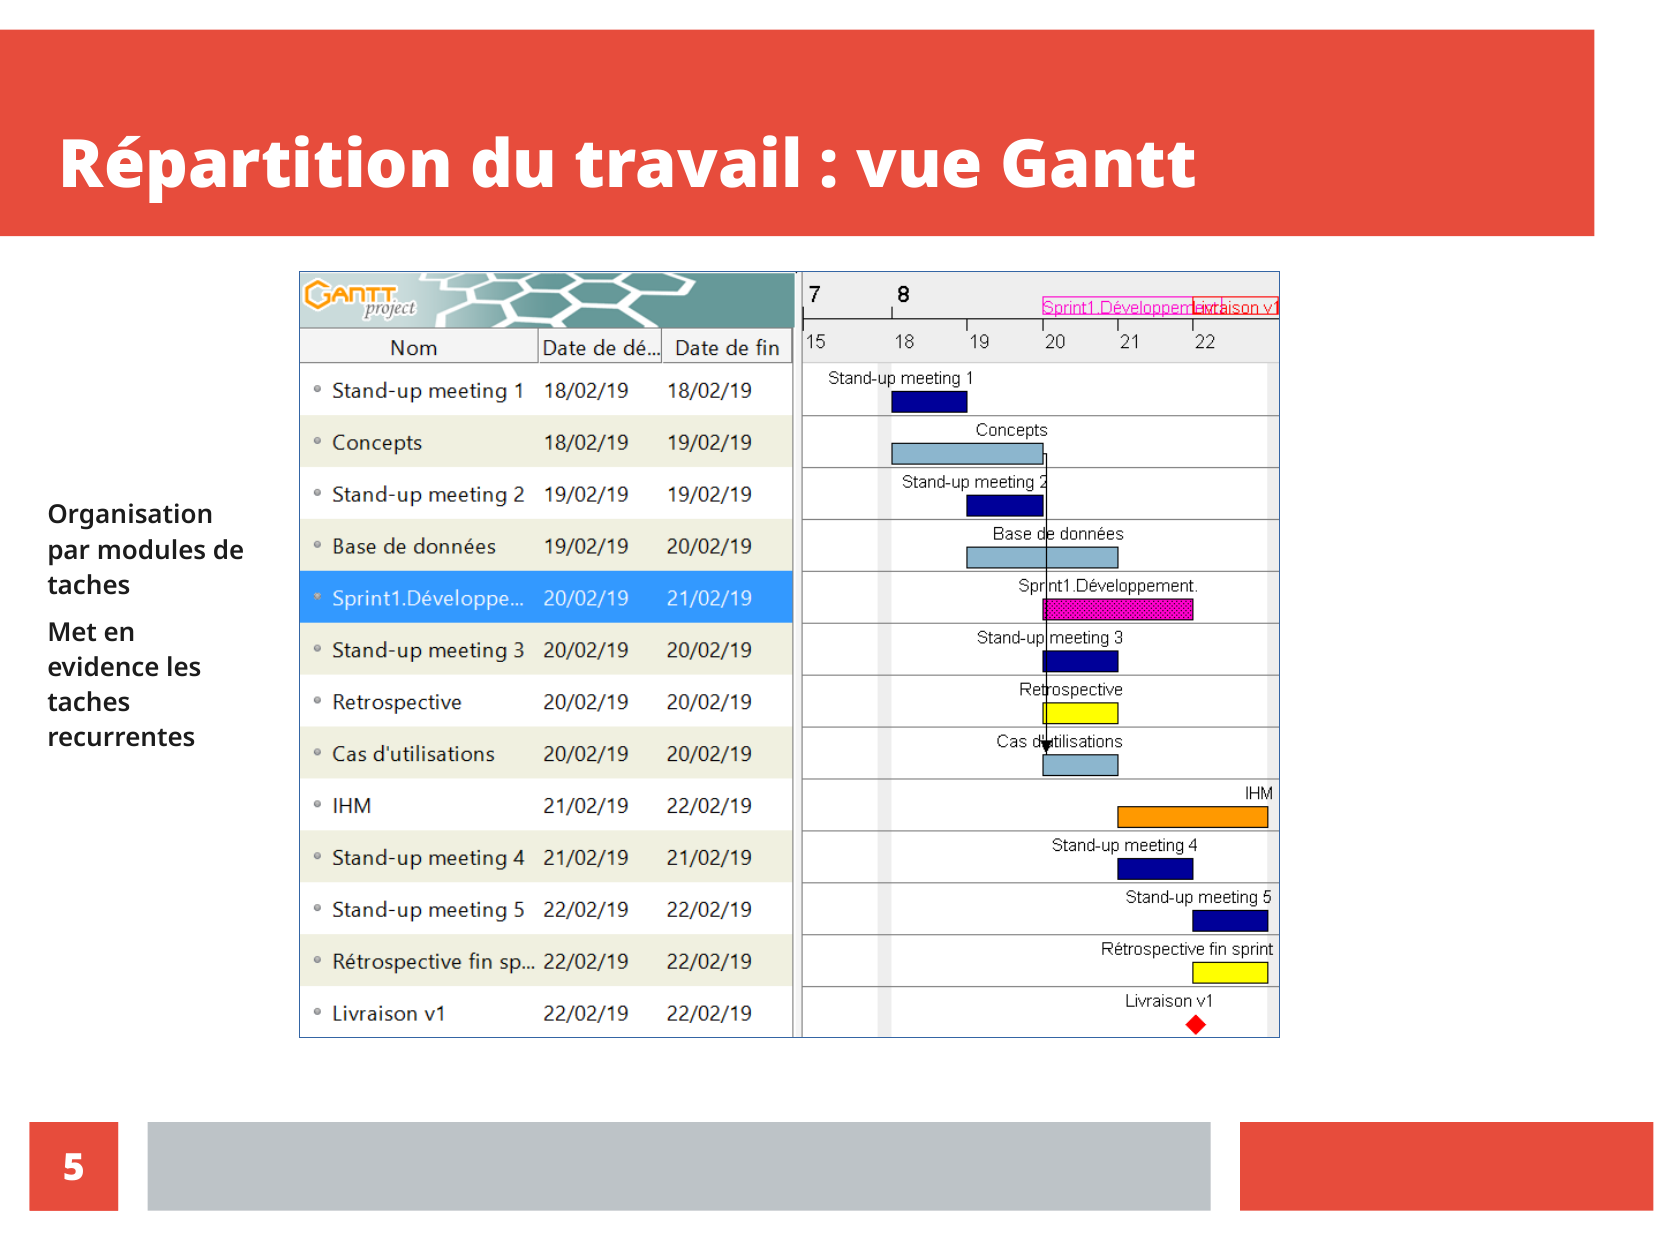

# Répartition du travail : vue Gantt
Organisation par modules de taches
Met en evidence les taches recurrentes
5